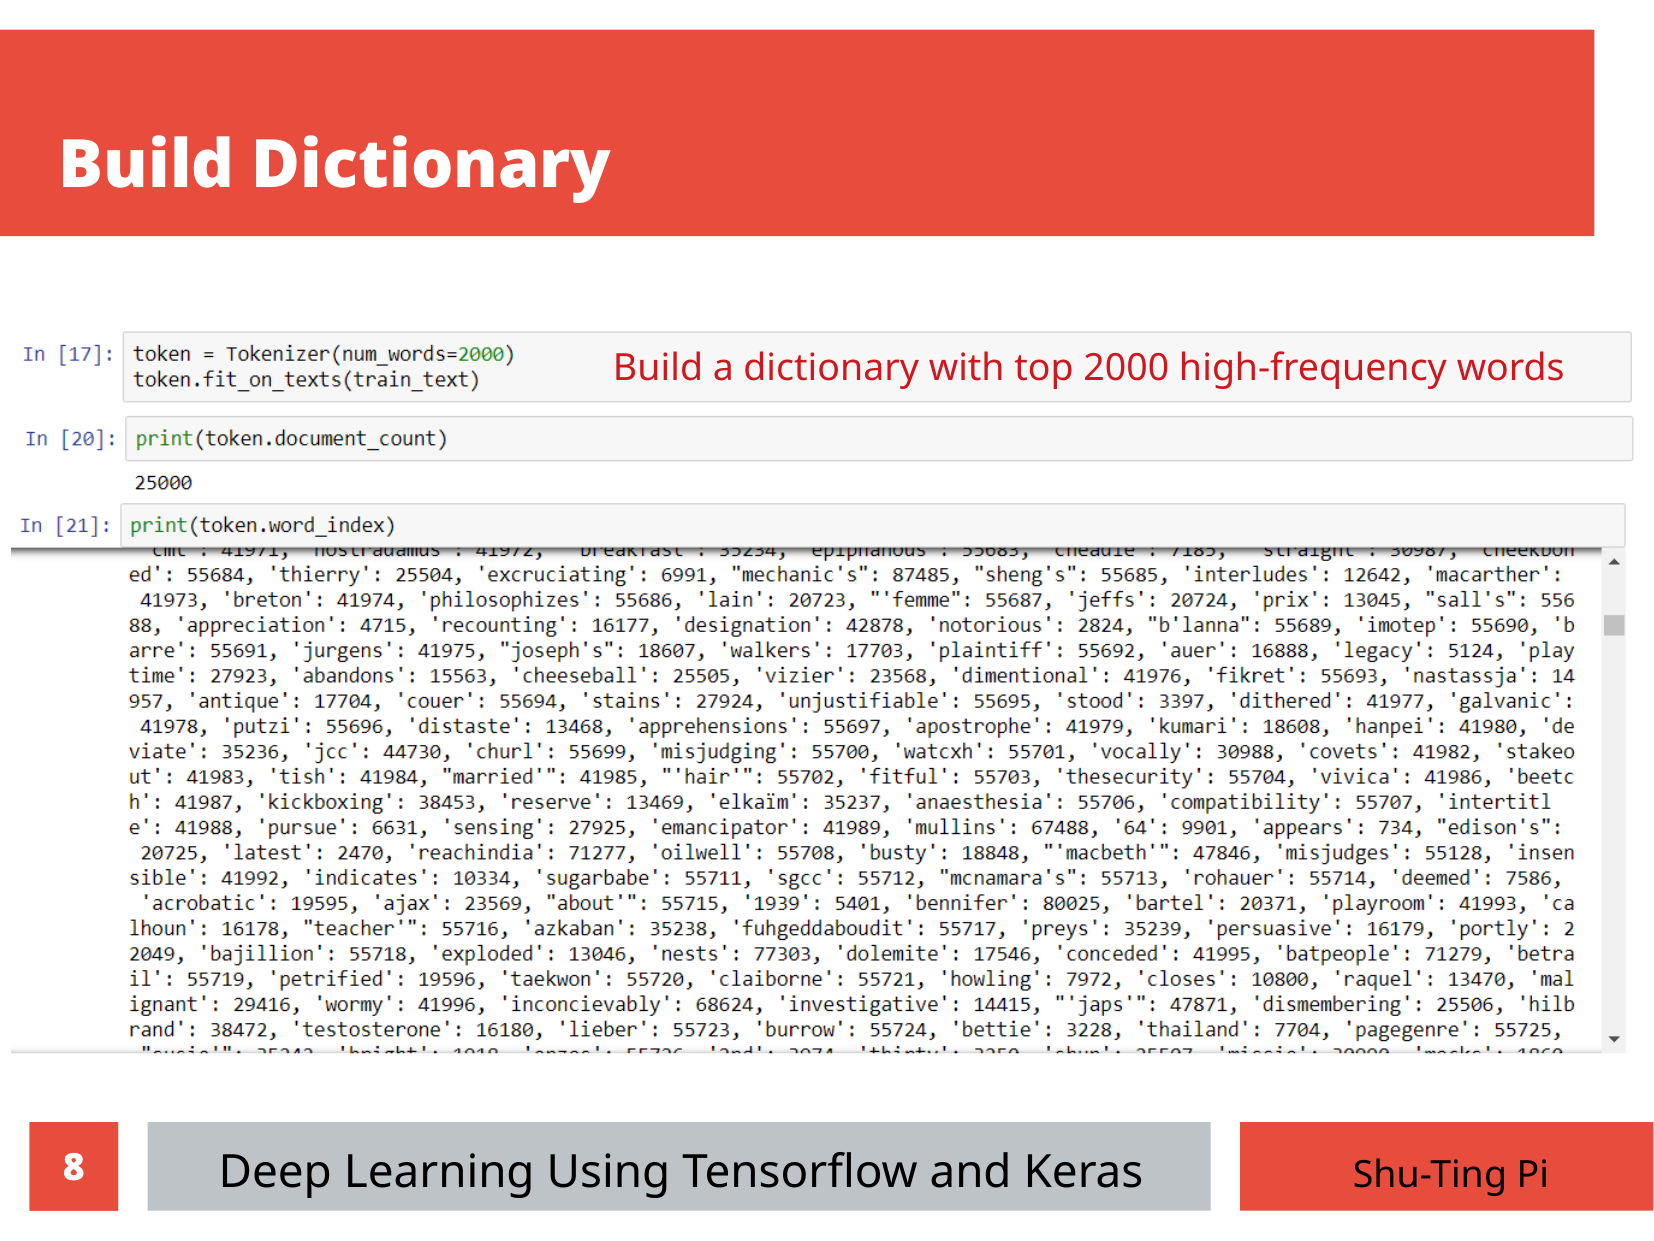

# Build Dictionary
Build a dictionary with top 2000 high-frequency words
8
Deep Learning Using Tensorflow and Keras
Shu-Ting Pi